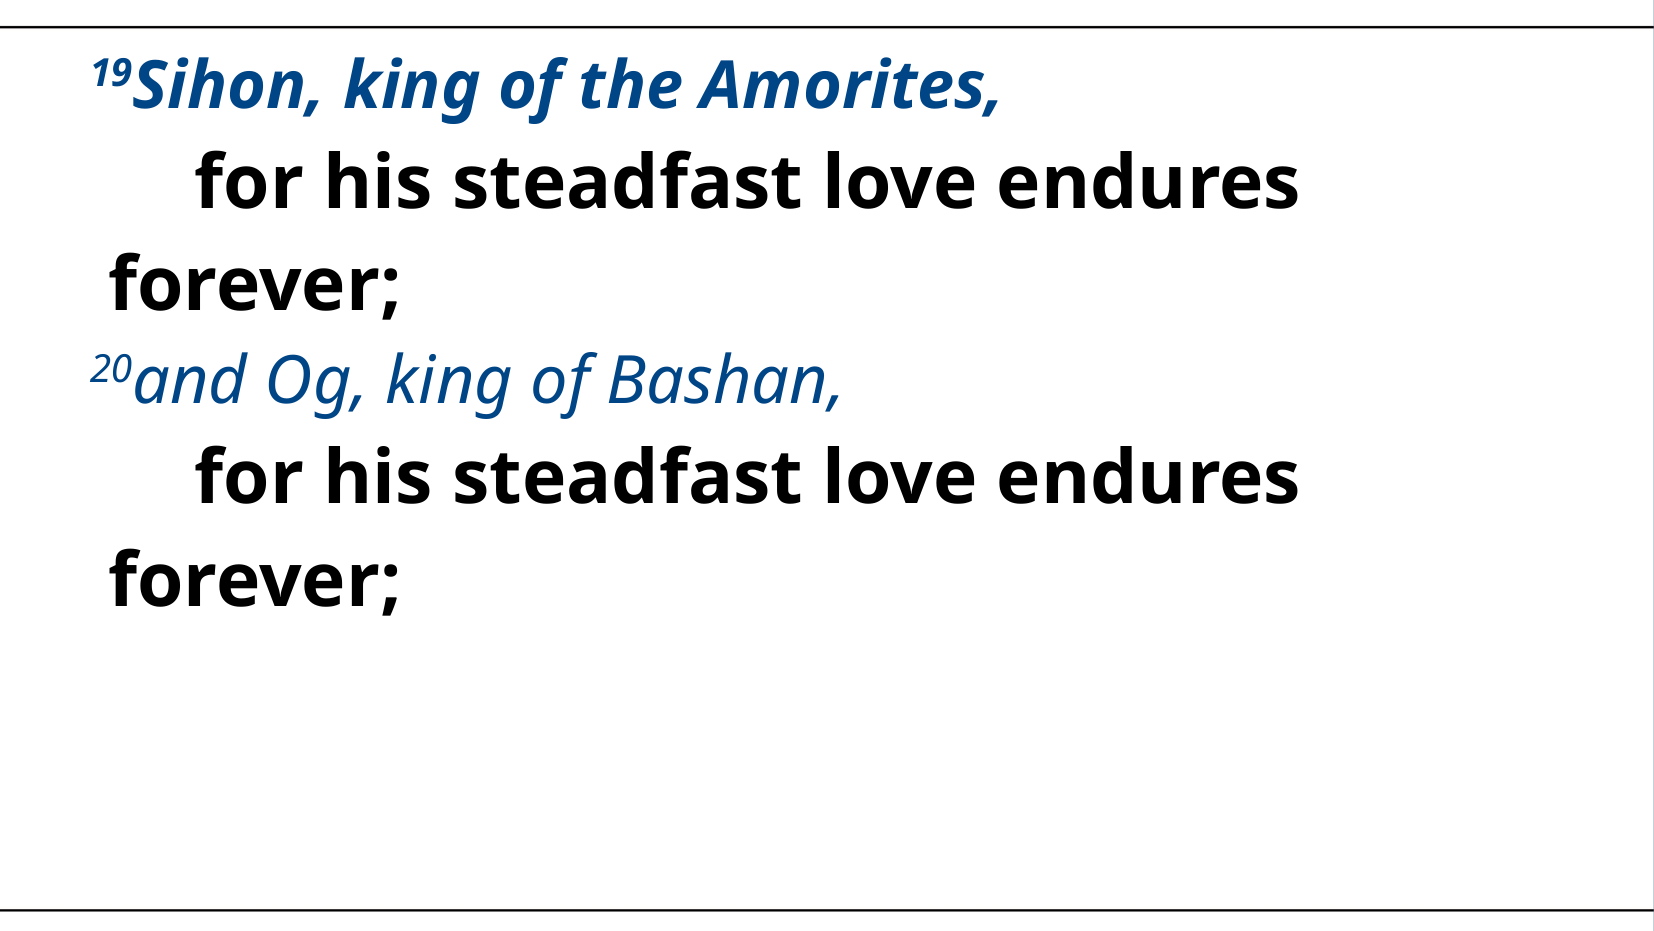

19Sihon, king of the Amorites,
 for his steadfast love endures forever;
20and Og, king of Bashan,
 for his steadfast love endures forever;